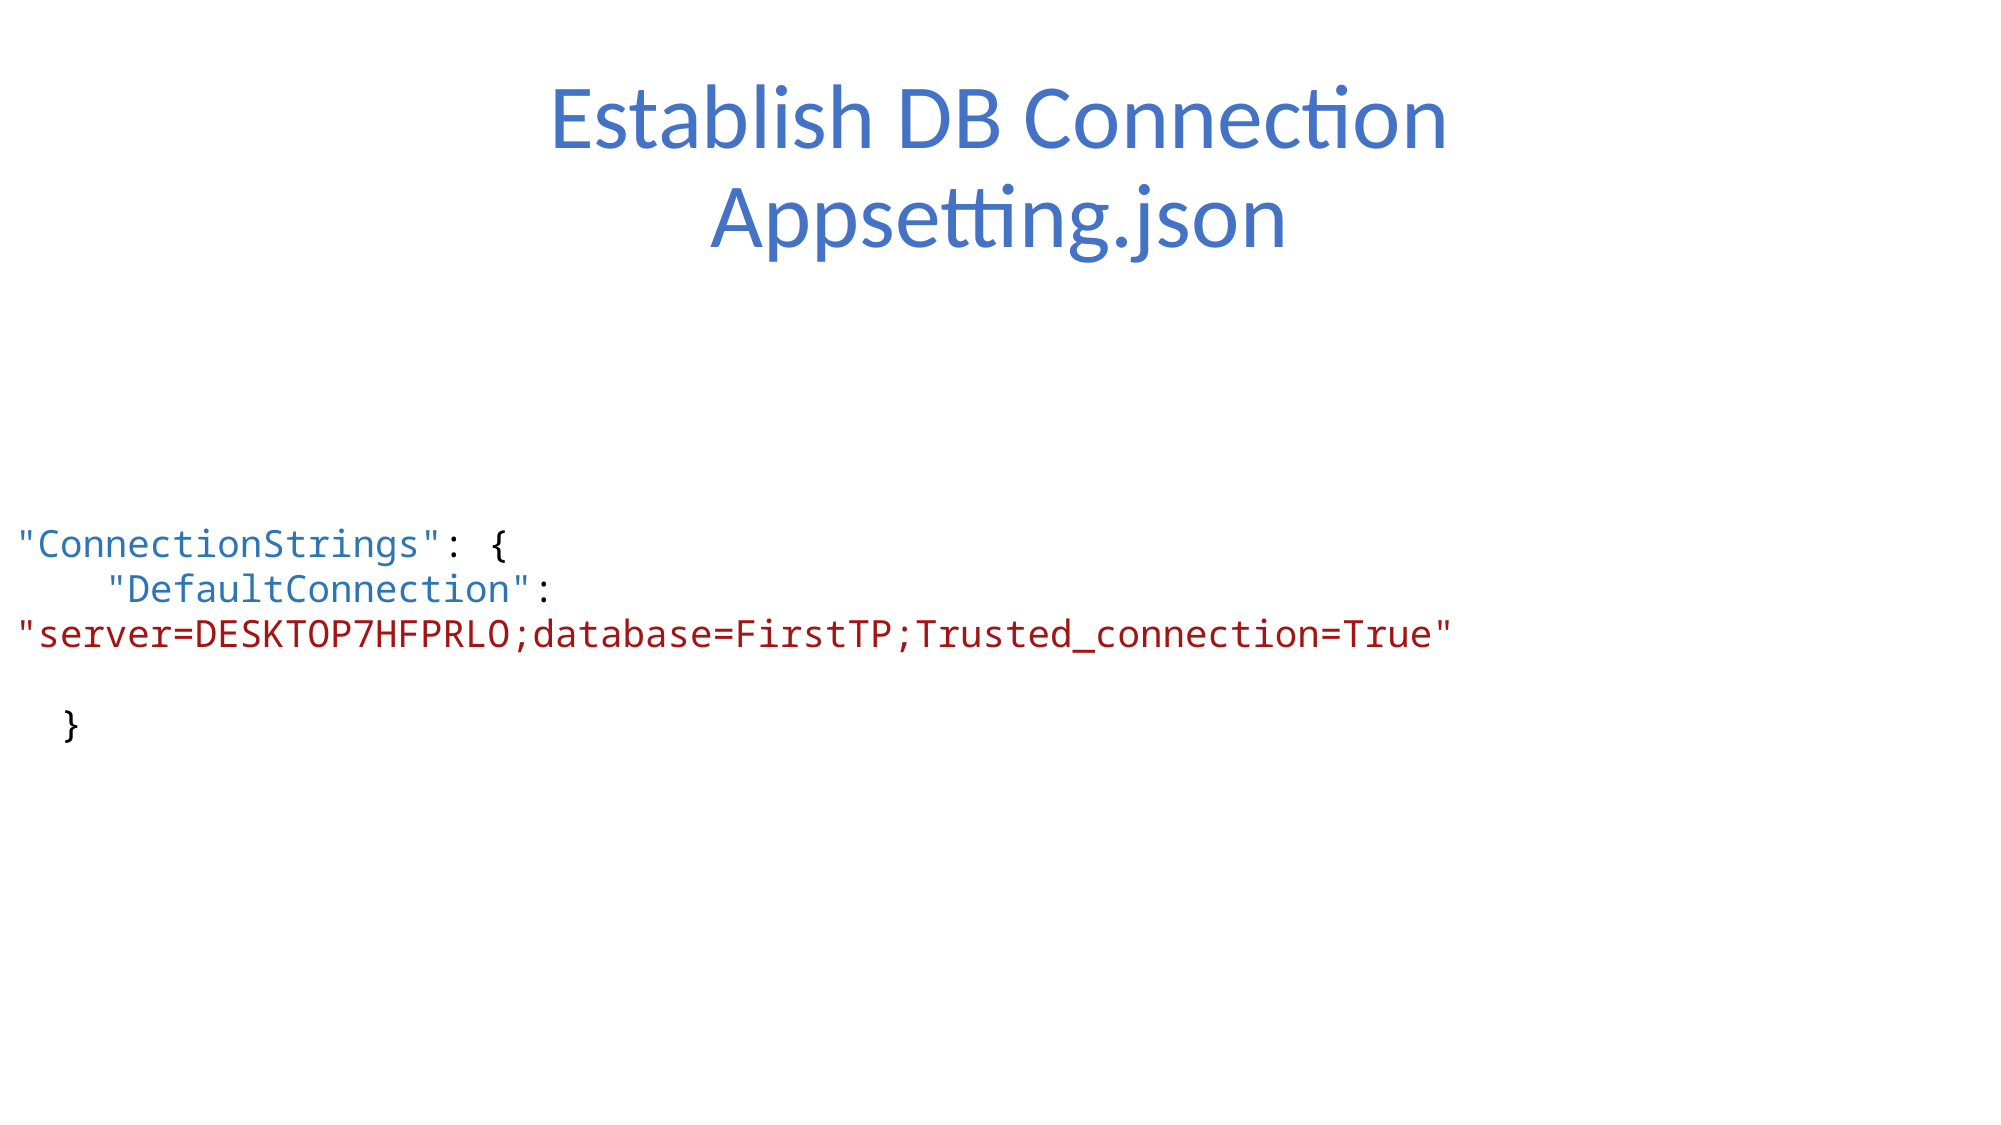

# Establish DB Connection Appsetting.json
"ConnectionStrings": {
 "DefaultConnection": "server=DESKTOP7HFPRLO;database=FirstTP;Trusted_connection=True"
 }